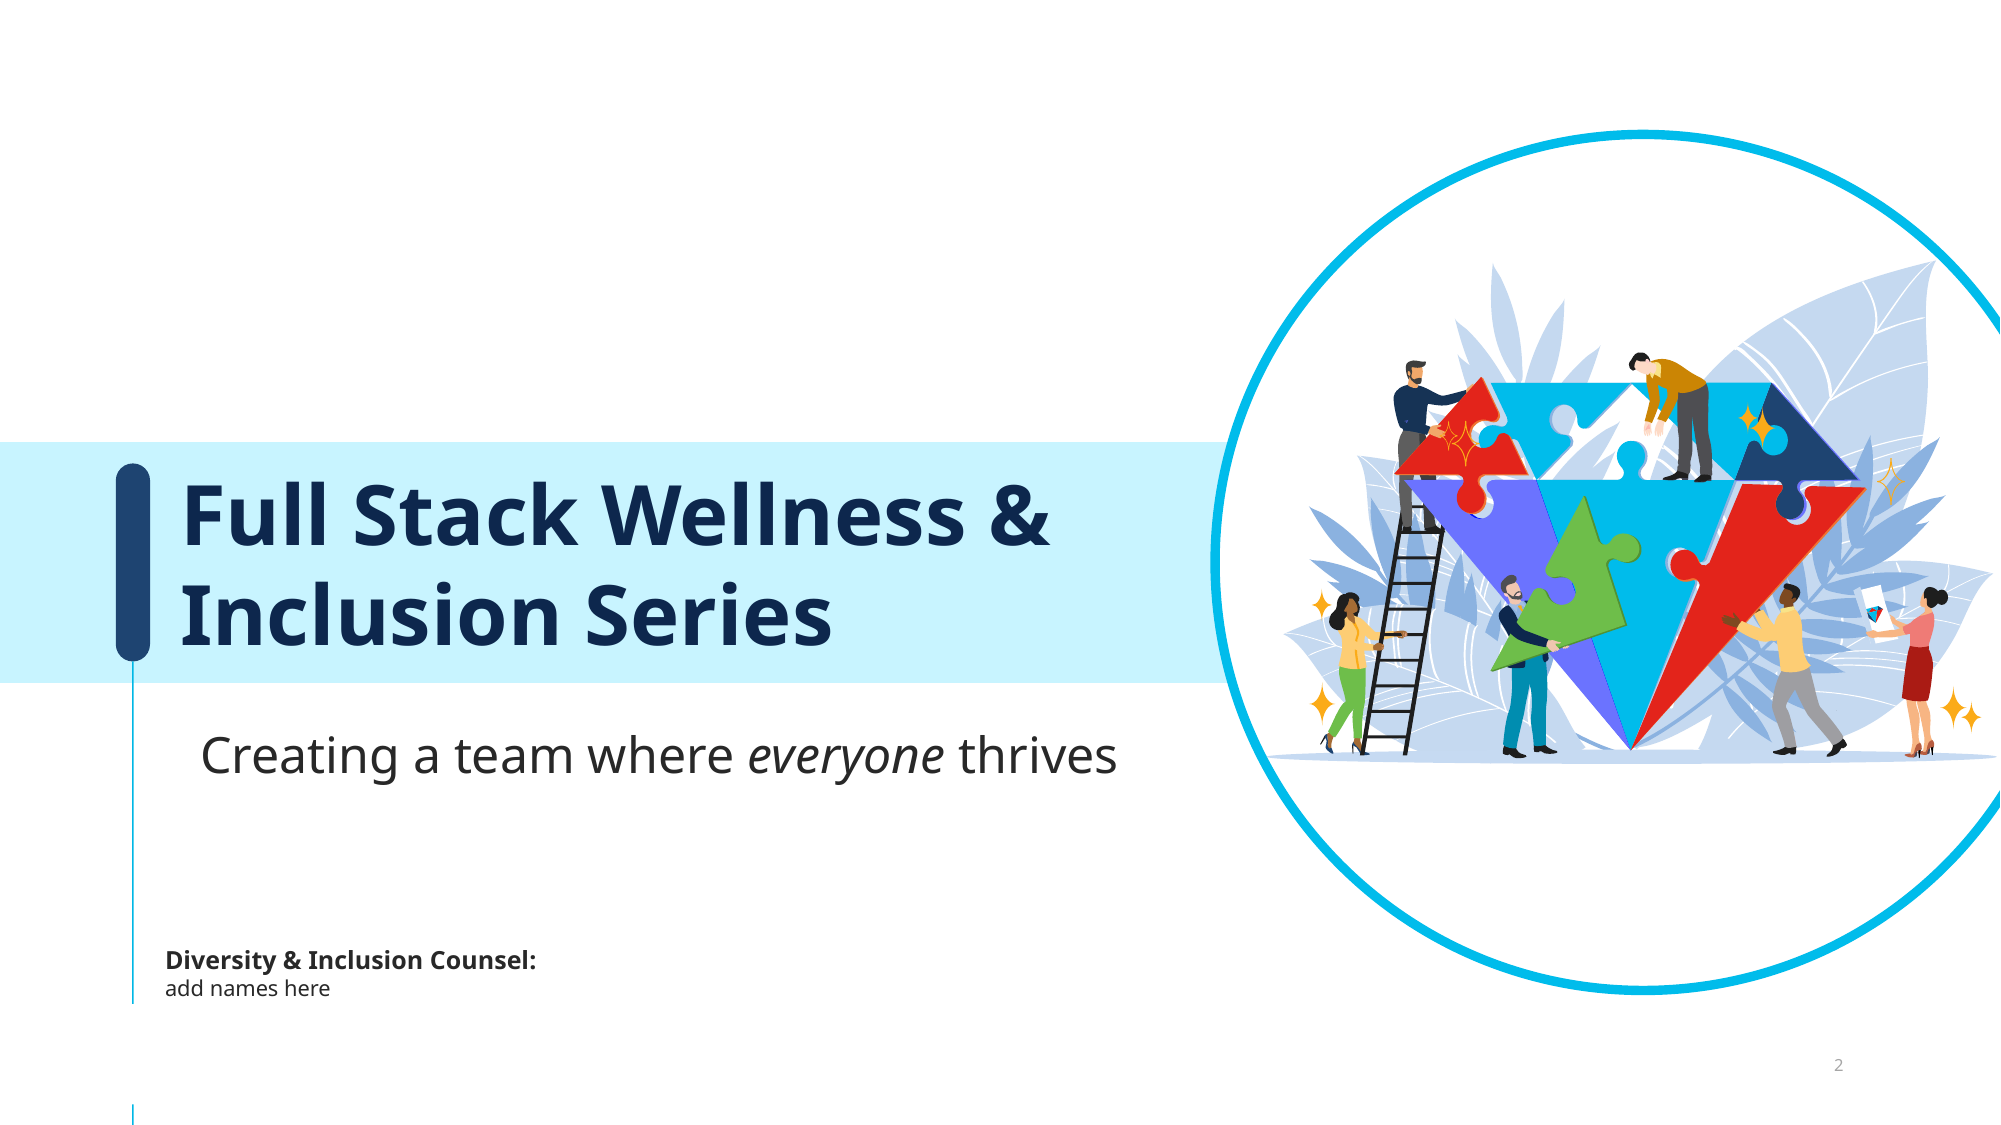

Full Stack Wellness & Inclusion Series
Creating a team where everyone thrives
Diversity & Inclusion Counsel:
add names here